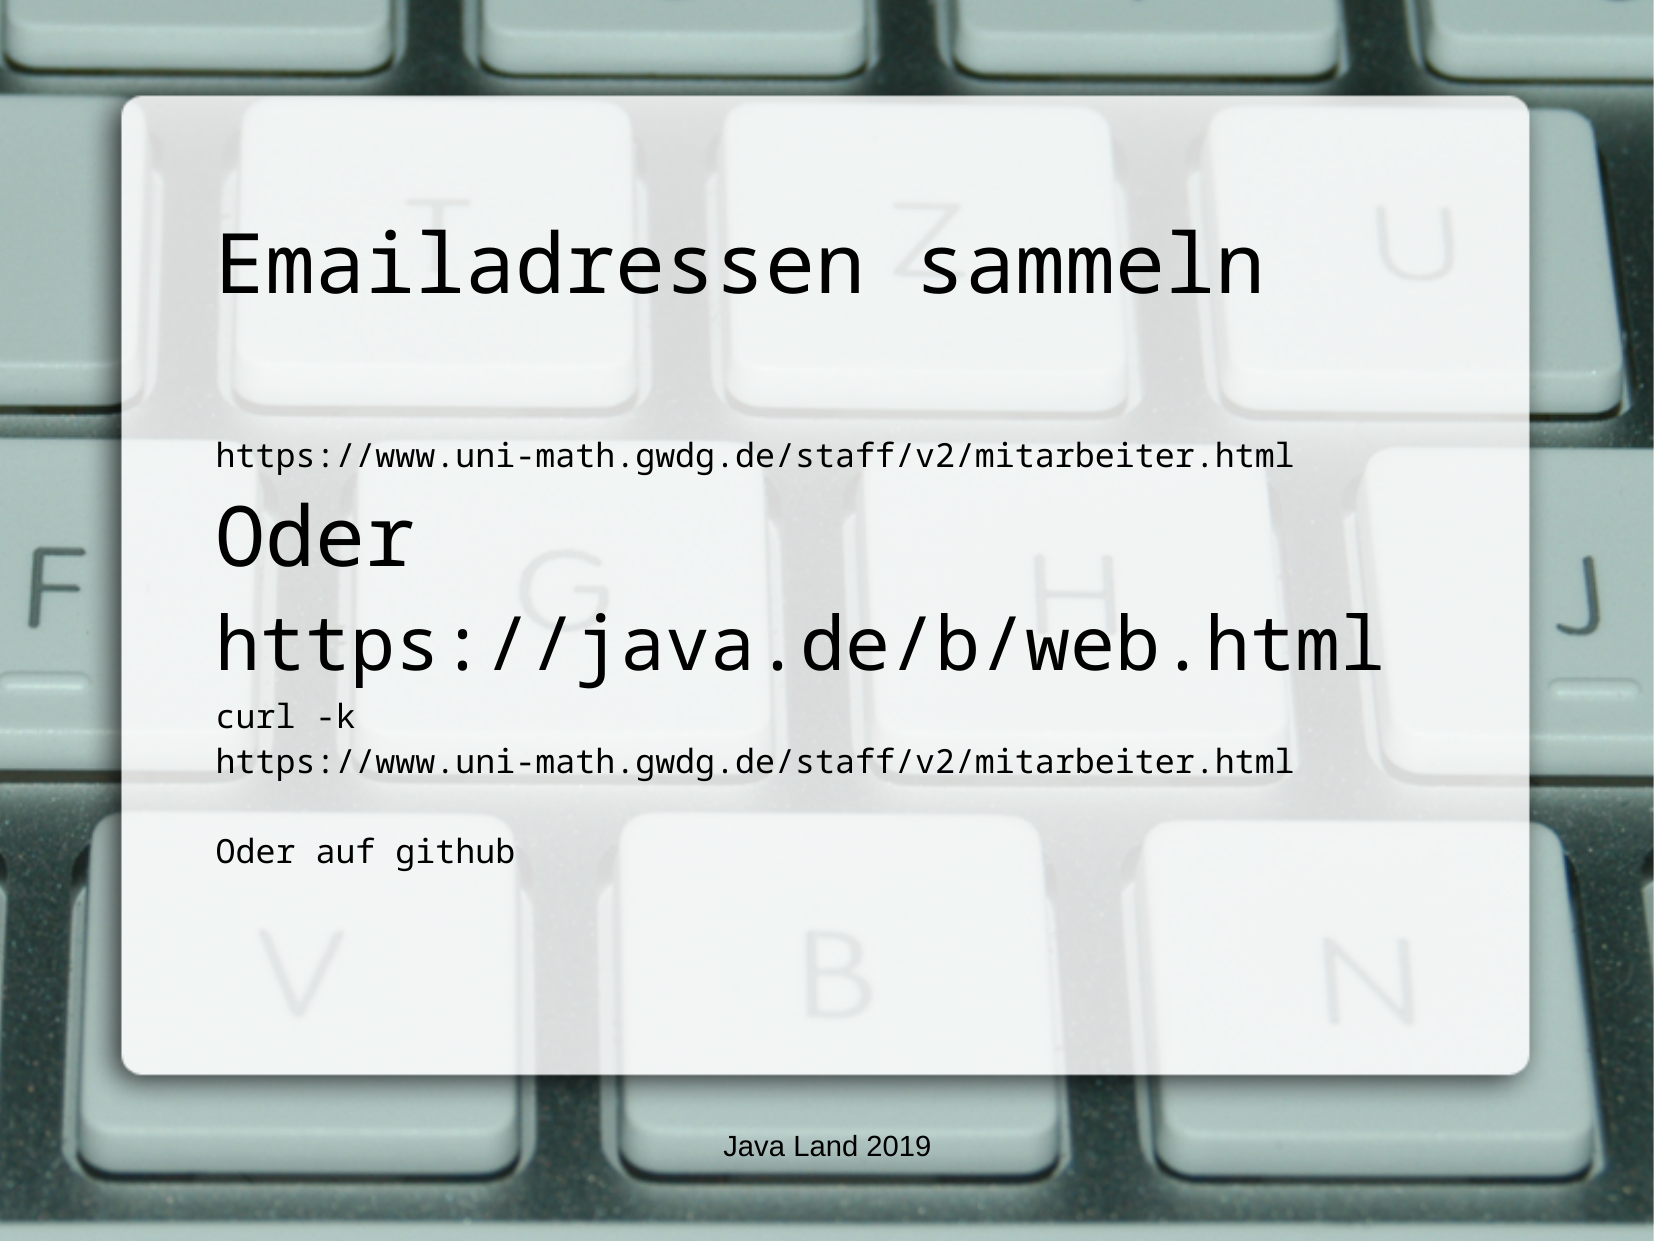

#
Emailadressen sammeln
https://www.uni-math.gwdg.de/staff/v2/mitarbeiter.html
Oder
https://java.de/b/web.html
curl -k https://www.uni-math.gwdg.de/staff/v2/mitarbeiter.html
Oder auf github